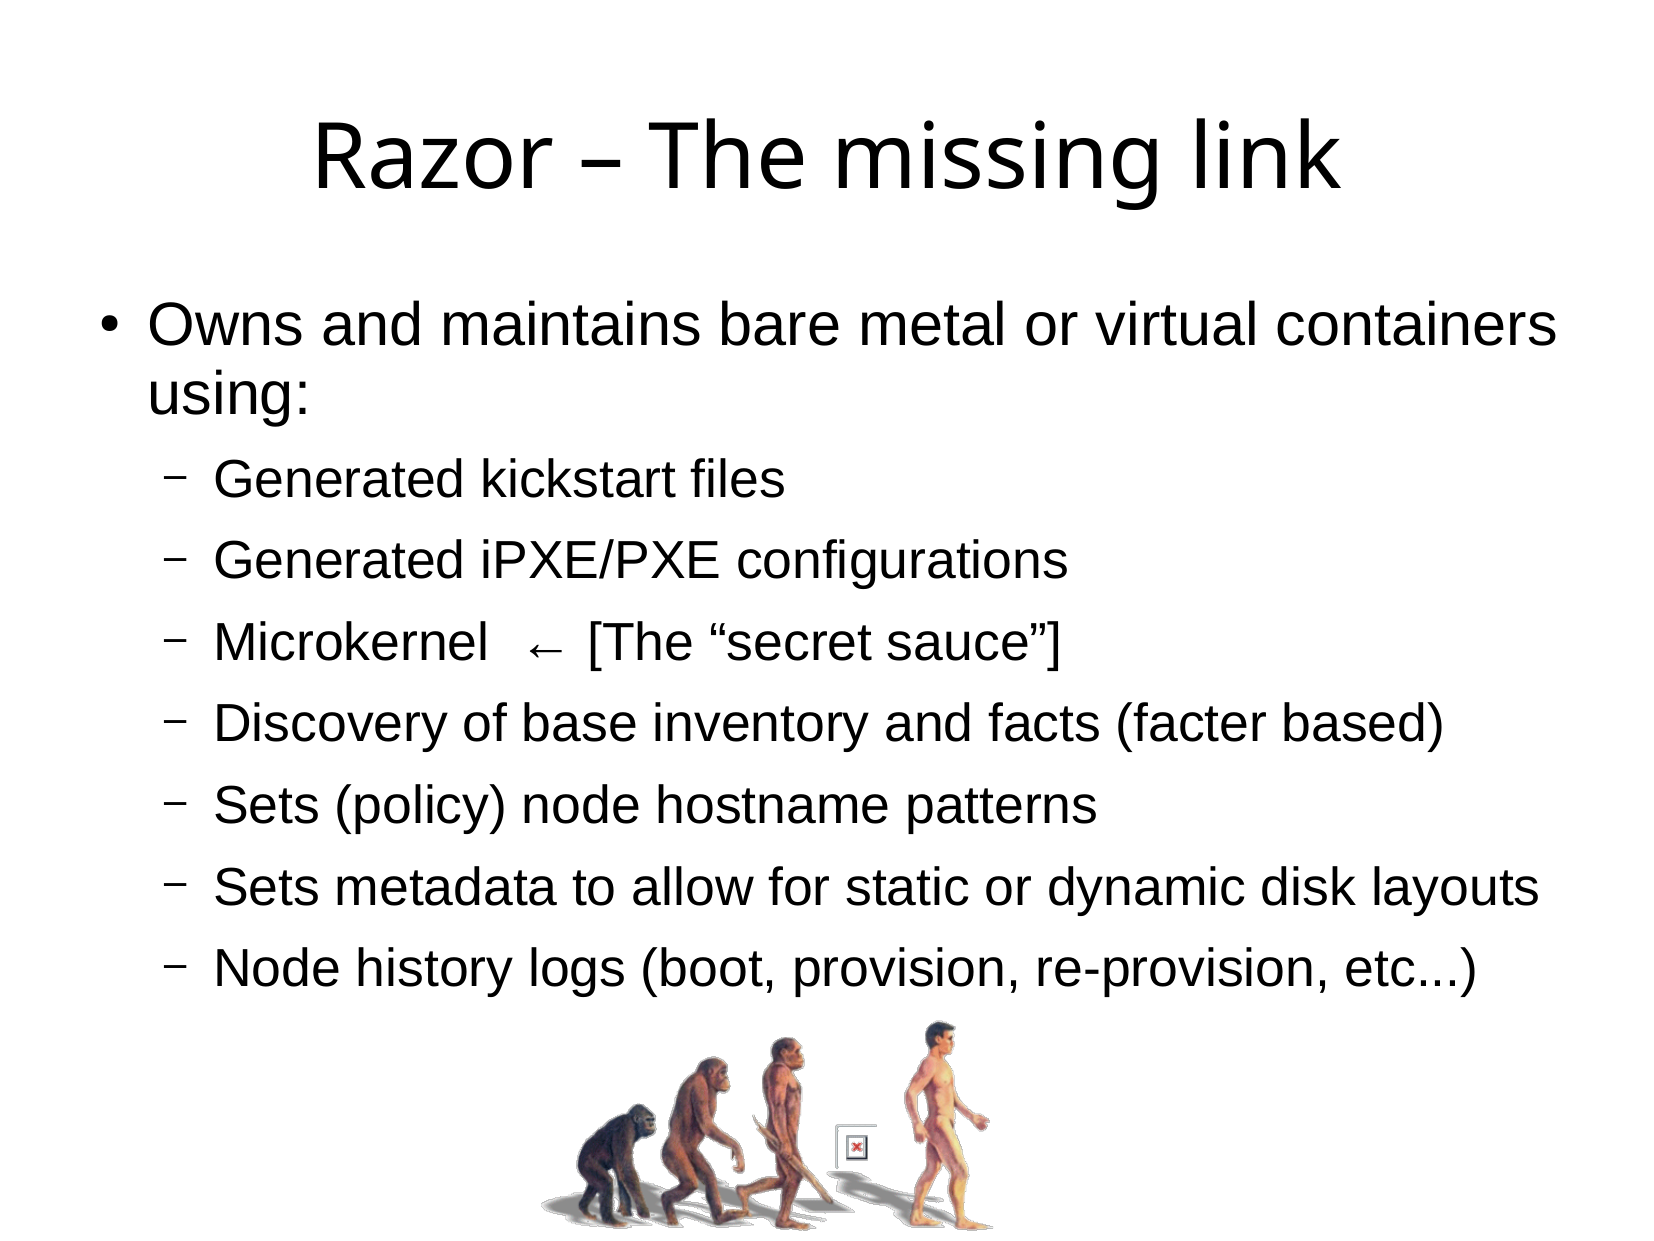

# Razor – The missing link
Owns and maintains bare metal or virtual containers using:
Generated kickstart files
Generated iPXE/PXE configurations
Microkernel ← [The “secret sauce”]
Discovery of base inventory and facts (facter based)
Sets (policy) node hostname patterns
Sets metadata to allow for static or dynamic disk layouts
Node history logs (boot, provision, re-provision, etc...)